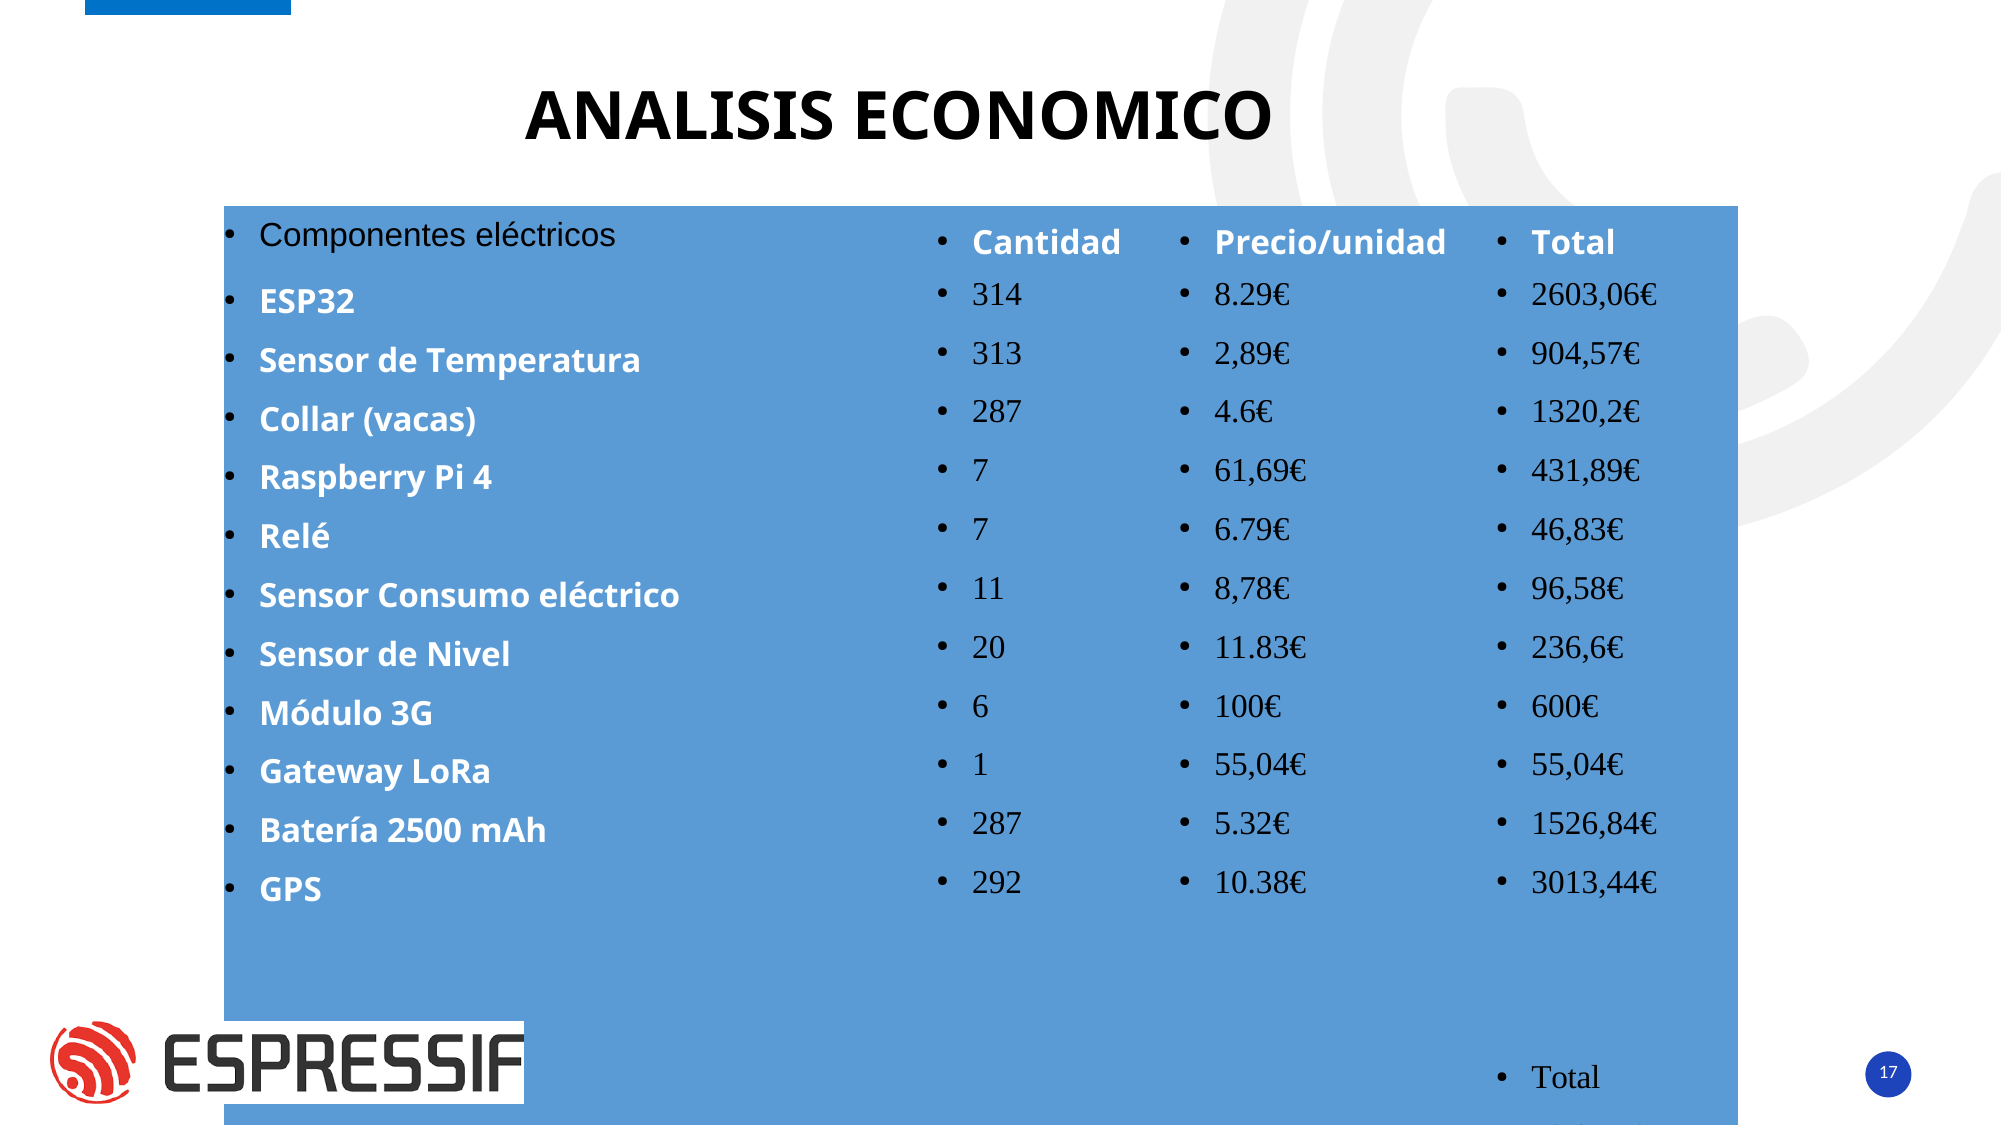

# Analisis economico
| Componentes eléctricos | Cantidad | Precio/unidad | Total |
| --- | --- | --- | --- |
| ESP32 | 314 | 8.29€ | 2603,06€ |
| Sensor de Temperatura | 313 | 2,89€ | 904,57€ |
| Collar (vacas) | 287 | 4.6€ | 1320,2€ |
| Raspberry Pi 4 | 7 | 61,69€ | 431,89€ |
| Relé | 7 | 6.79€ | 46,83€ |
| Sensor Consumo eléctrico | 11 | 8,78€ | 96,58€ |
| Sensor de Nivel | 20 | 11.83€ | 236,6€ |
| Módulo 3G | 6 | 100€ | 600€ |
| Gateway LoRa | 1 | 55,04€ | 55,04€ |
| Batería 2500 mAh | 287 | 5.32€ | 1526,84€ |
| GPS | 292 | 10.38€ | 3013,44€ |
| | | | |
| | | | |
| Total | | | Total |
| | | | 10.835,05 |